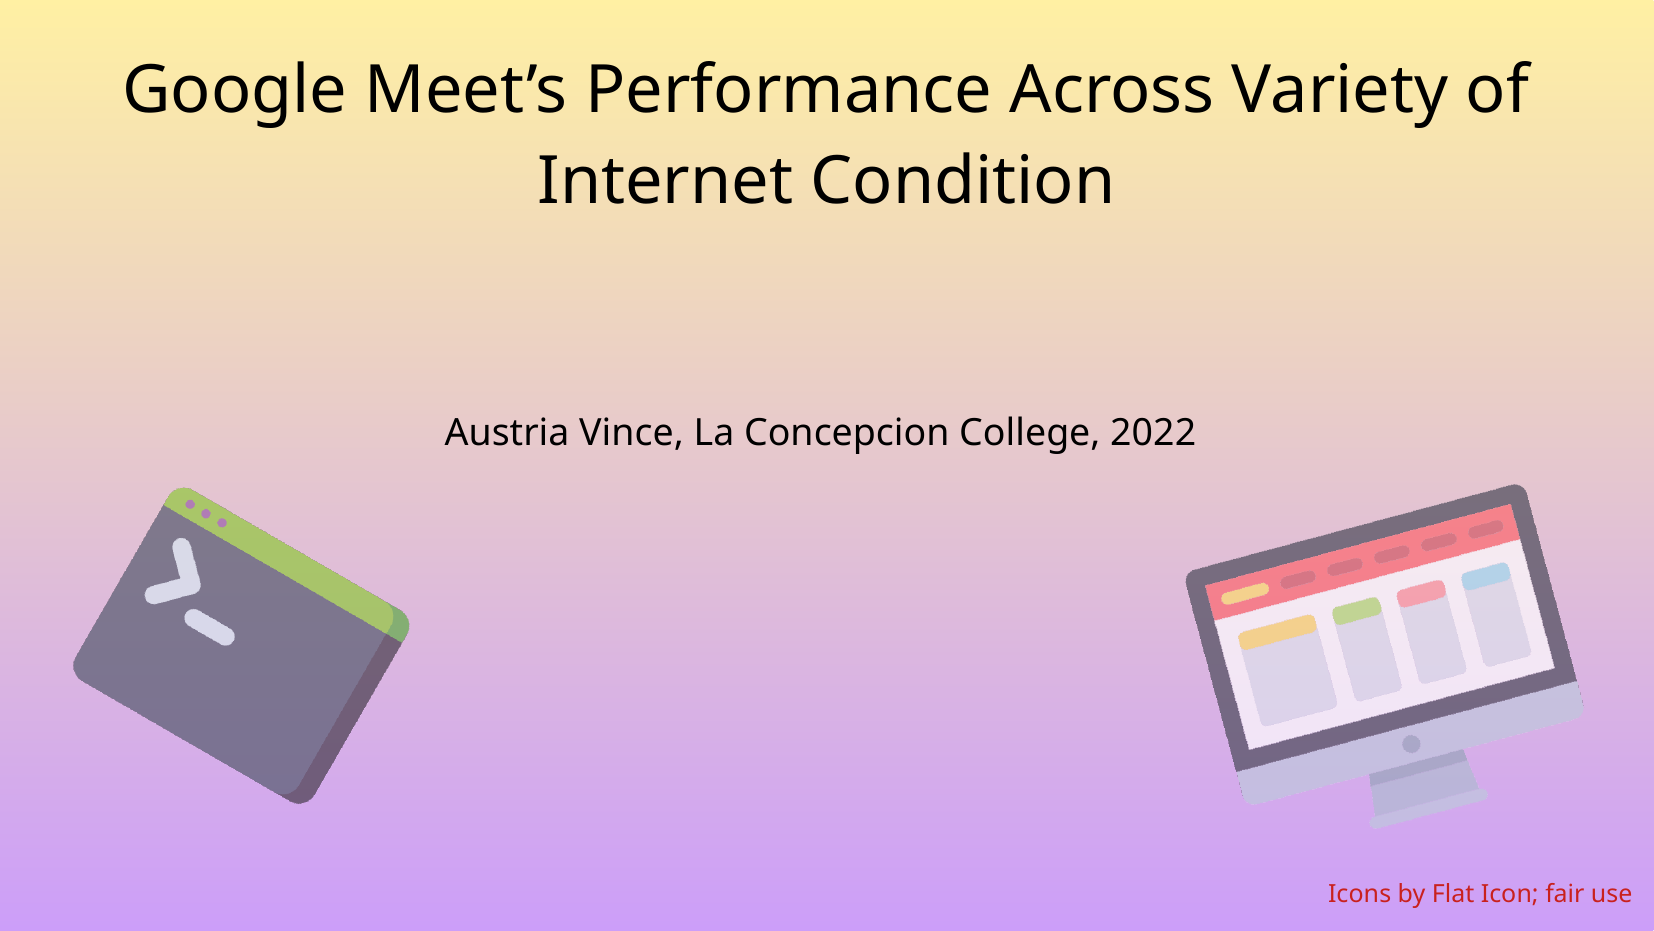

# Google Meet’s Performance Across Variety of Internet Condition
Austria Vince, La Concepcion College, 2022
Icons by Flat Icon; fair use